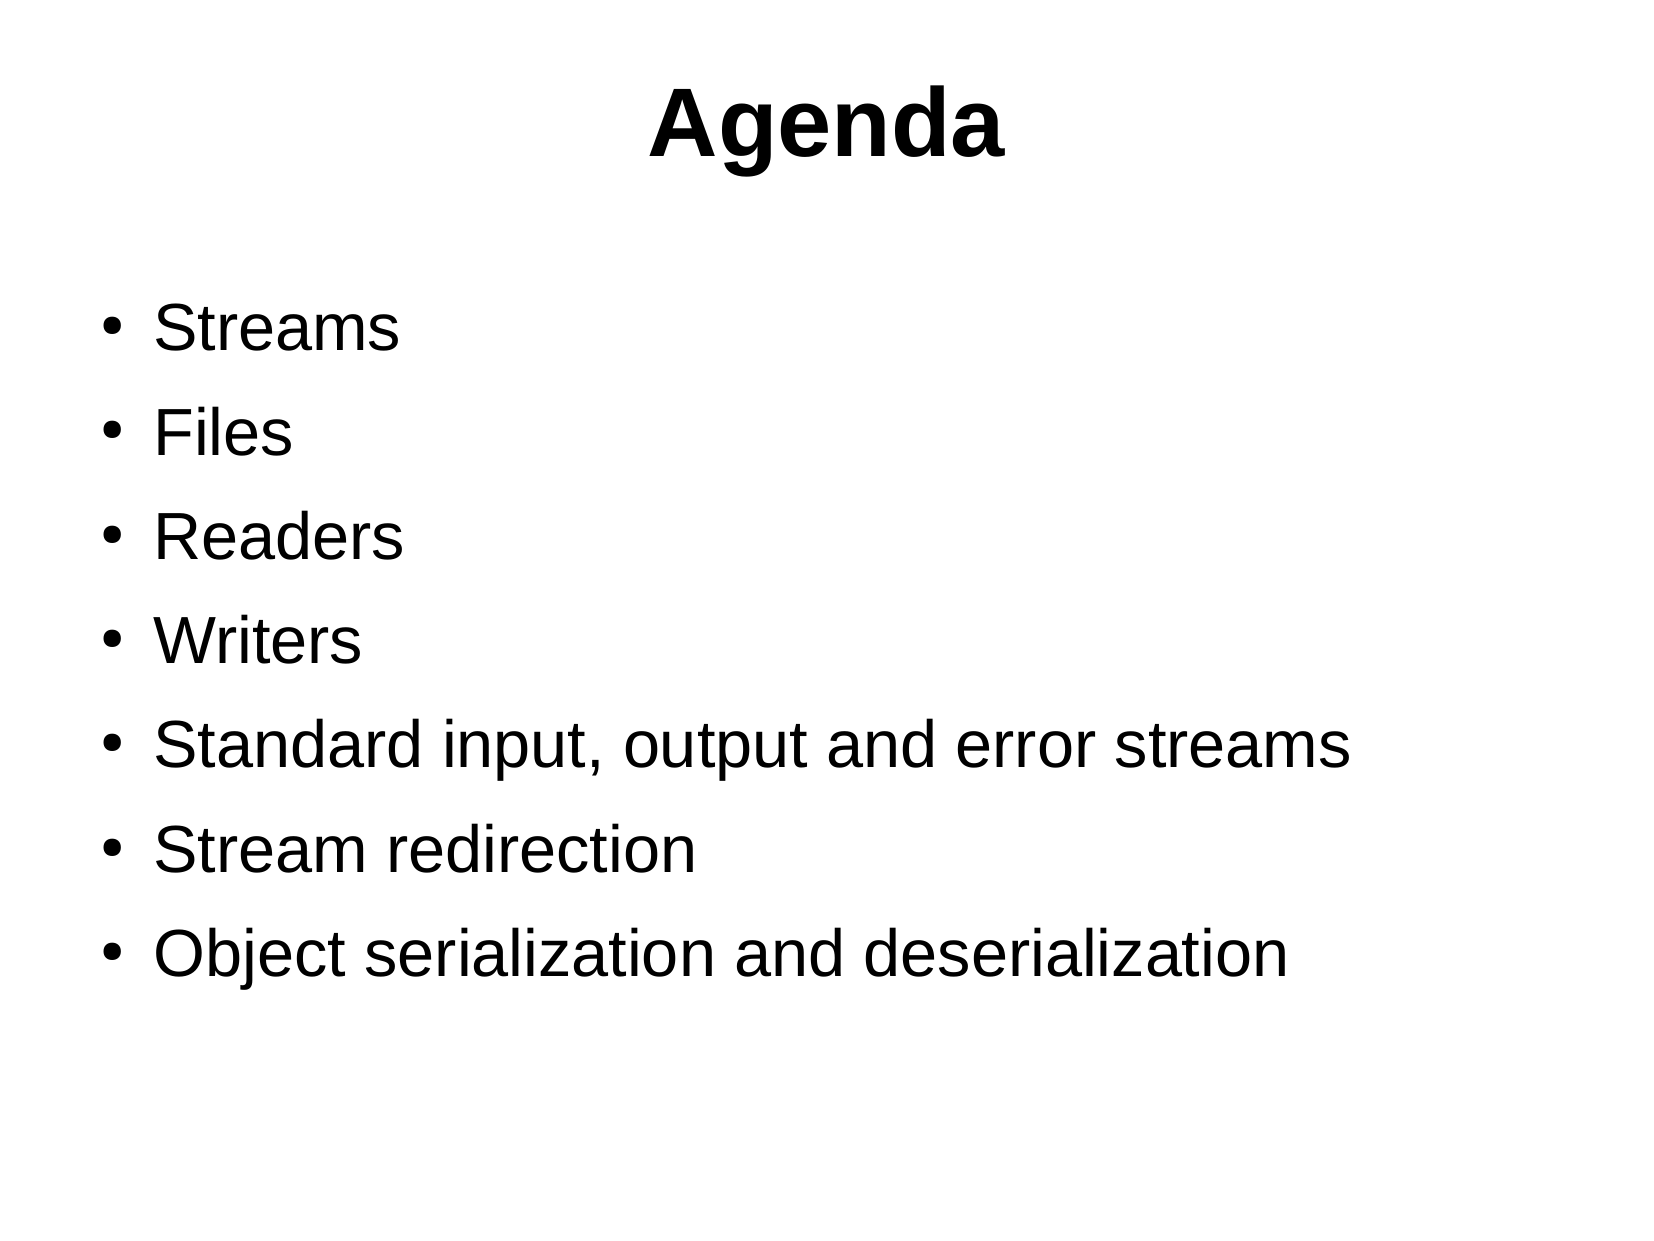

# Agenda
Streams
Files
Readers
Writers
Standard input, output and error streams
Stream redirection
Object serialization and deserialization